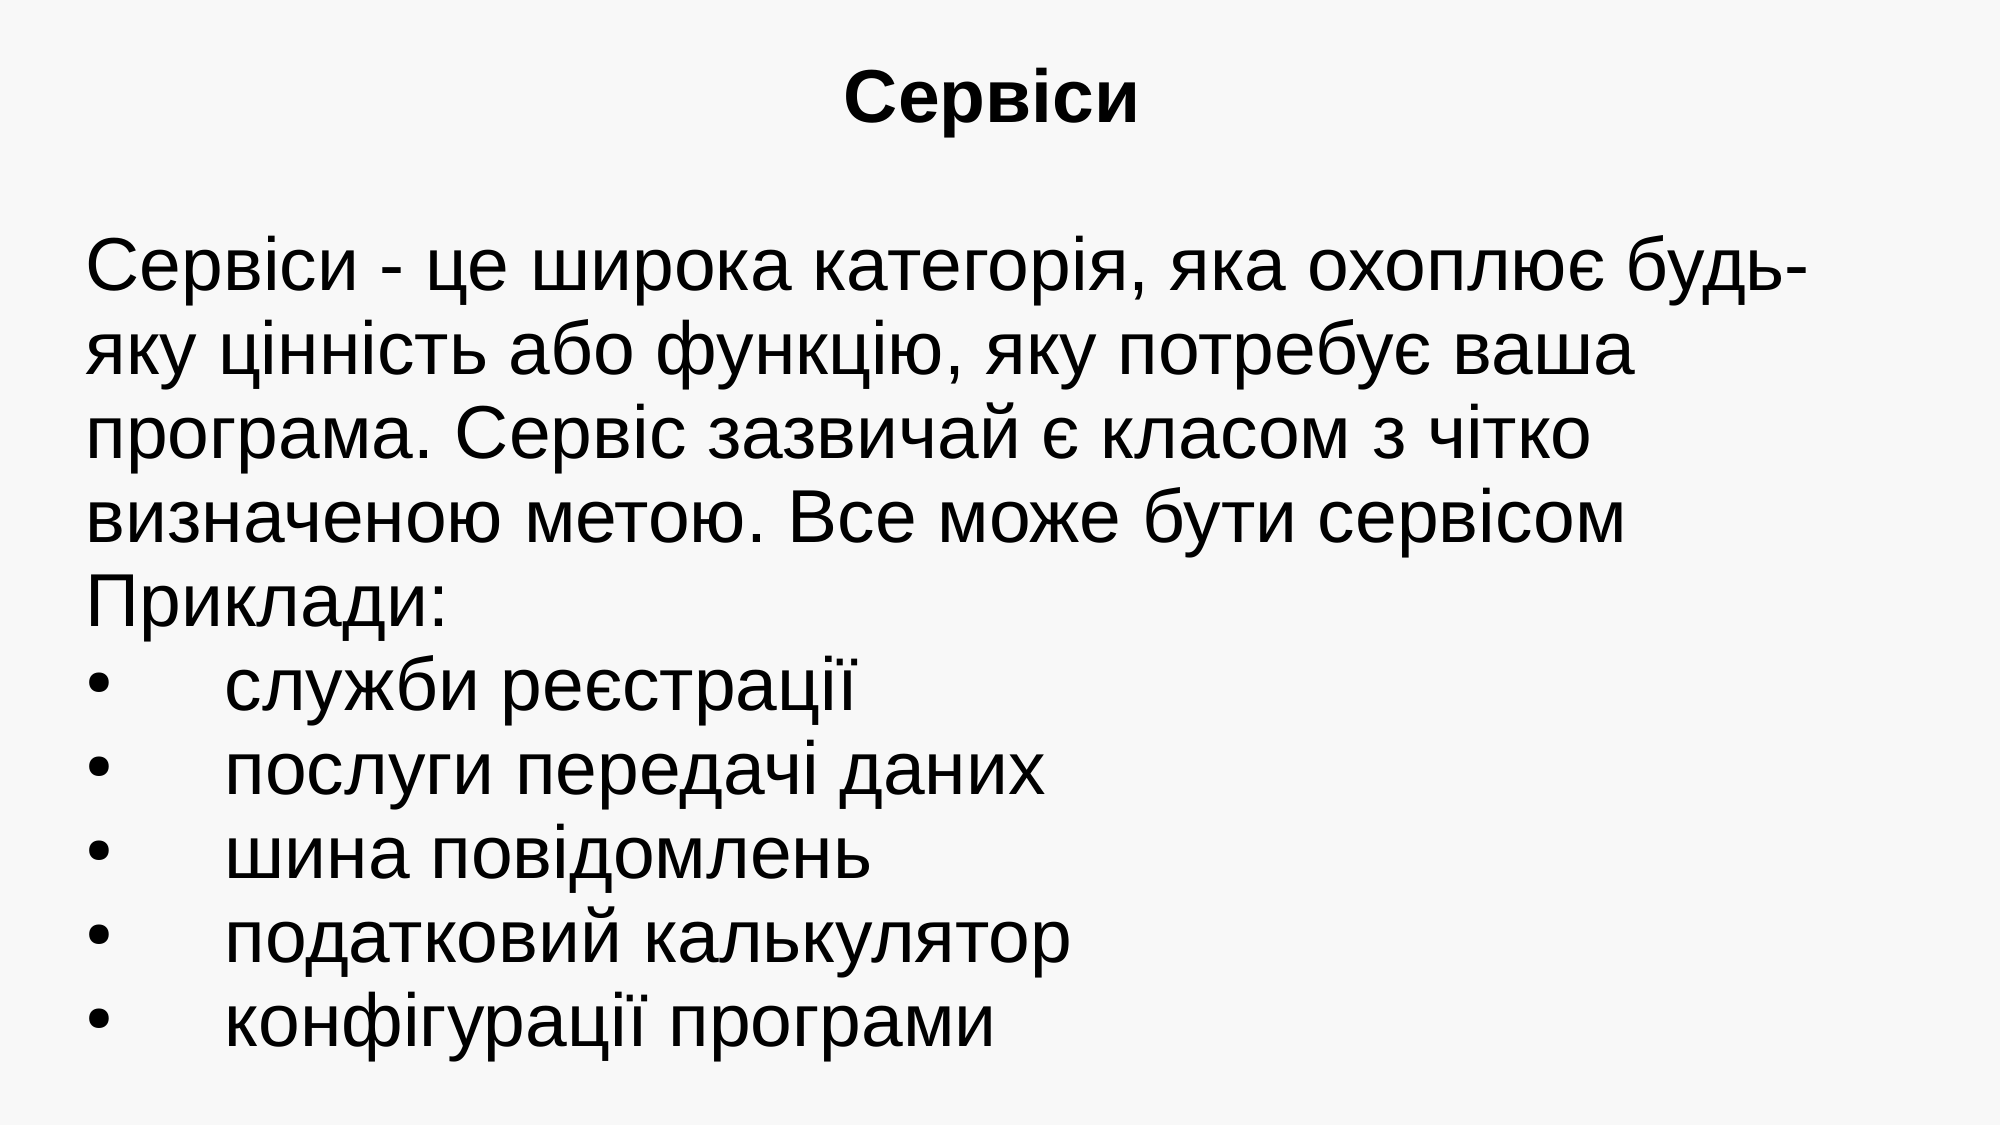

Сервіси
Сервіси - це широка категорія, яка охоплює будь-яку цінність або функцію, яку потребує ваша програма. Сервіс зазвичай є класом з чітко визначеною метою. Все може бути сервісом Приклади:
 служби реєстрації
 послуги передачі даних
 шина повідомлень
 податковий калькулятор
 конфігурації програми